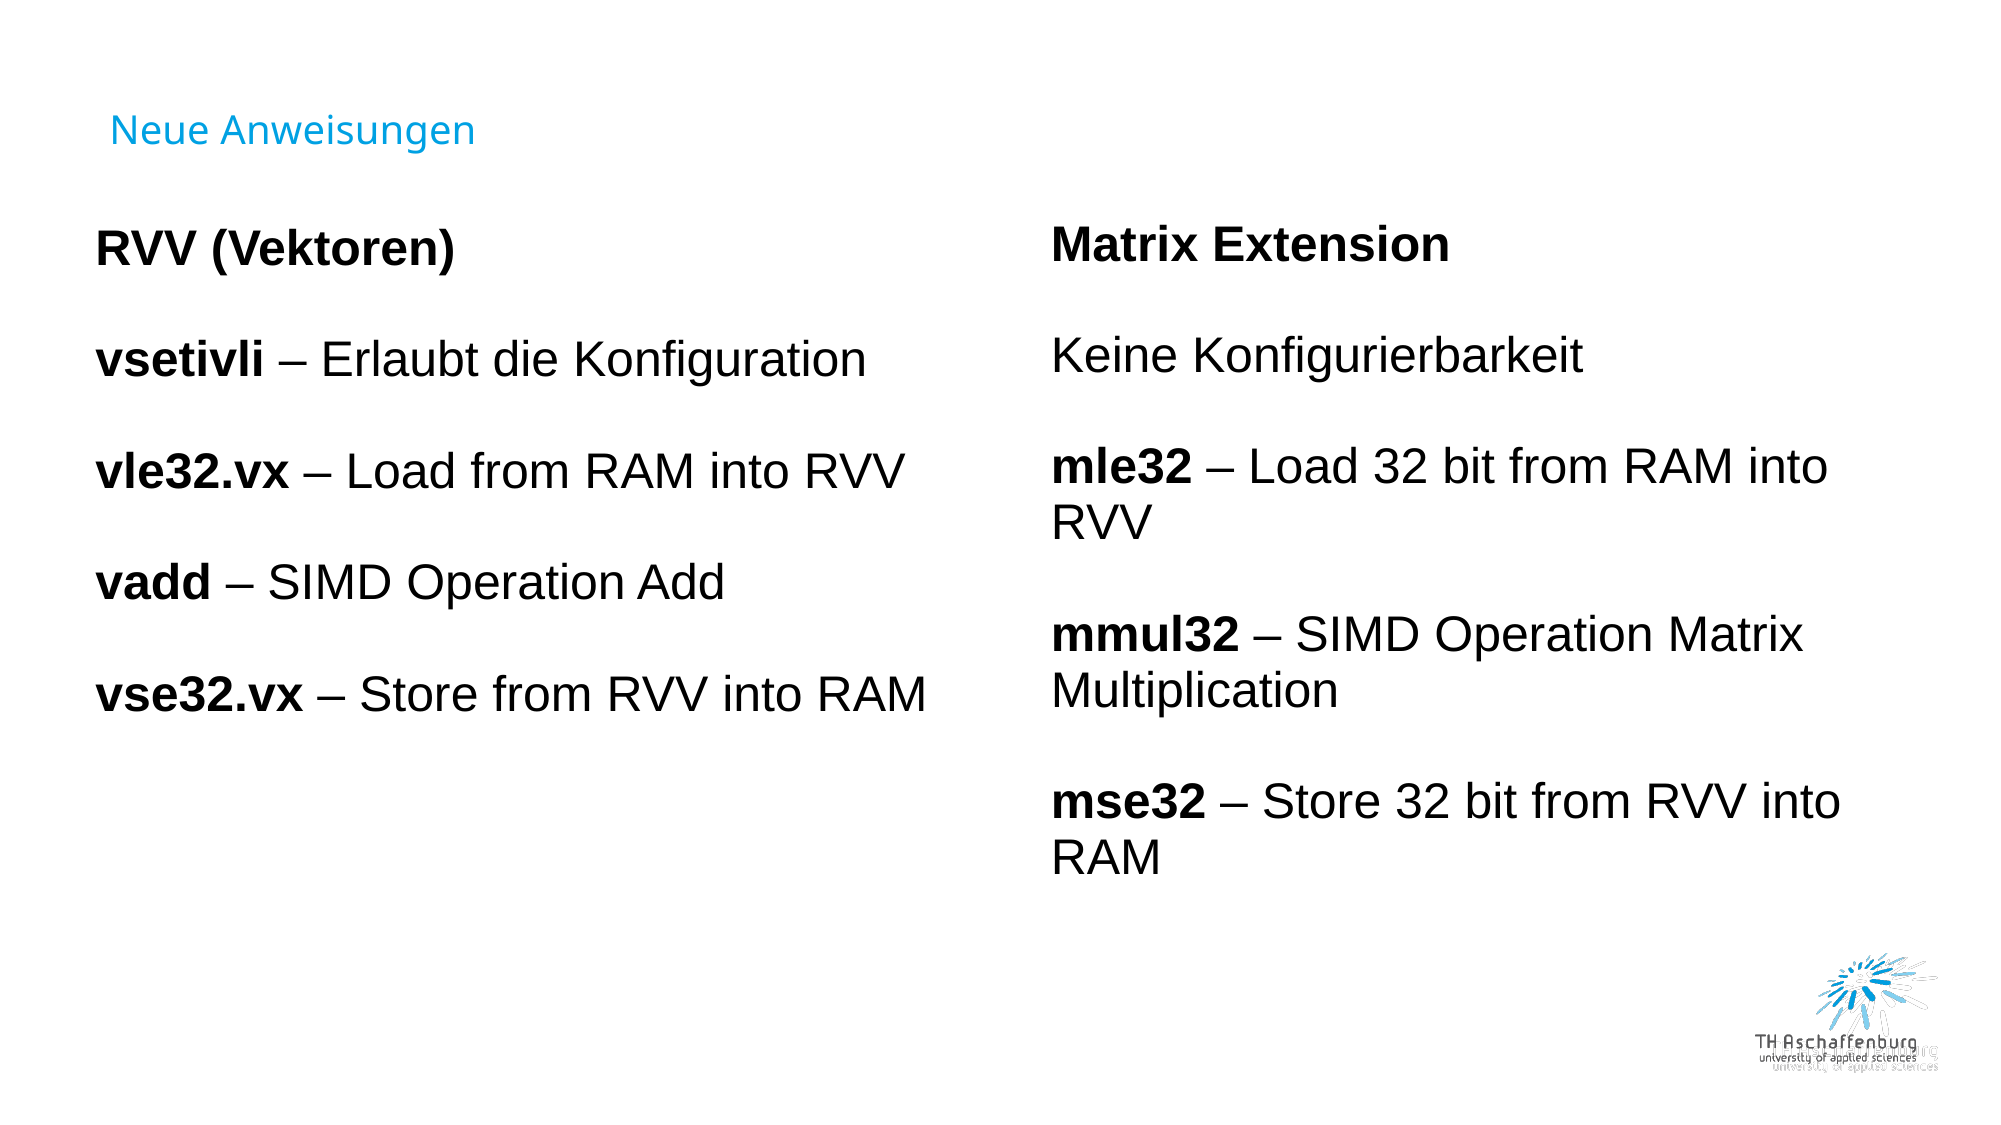

# Neue Anweisungen
Matrix Extension
Keine Konfigurierbarkeit
mle32 – Load 32 bit from RAM into RVV
mmul32 – SIMD Operation Matrix Multiplication
mse32 – Store 32 bit from RVV into RAM
RVV (Vektoren)
vsetivli – Erlaubt die Konfiguration
vle32.vx – Load from RAM into RVV
vadd – SIMD Operation Add
vse32.vx – Store from RVV into RAM